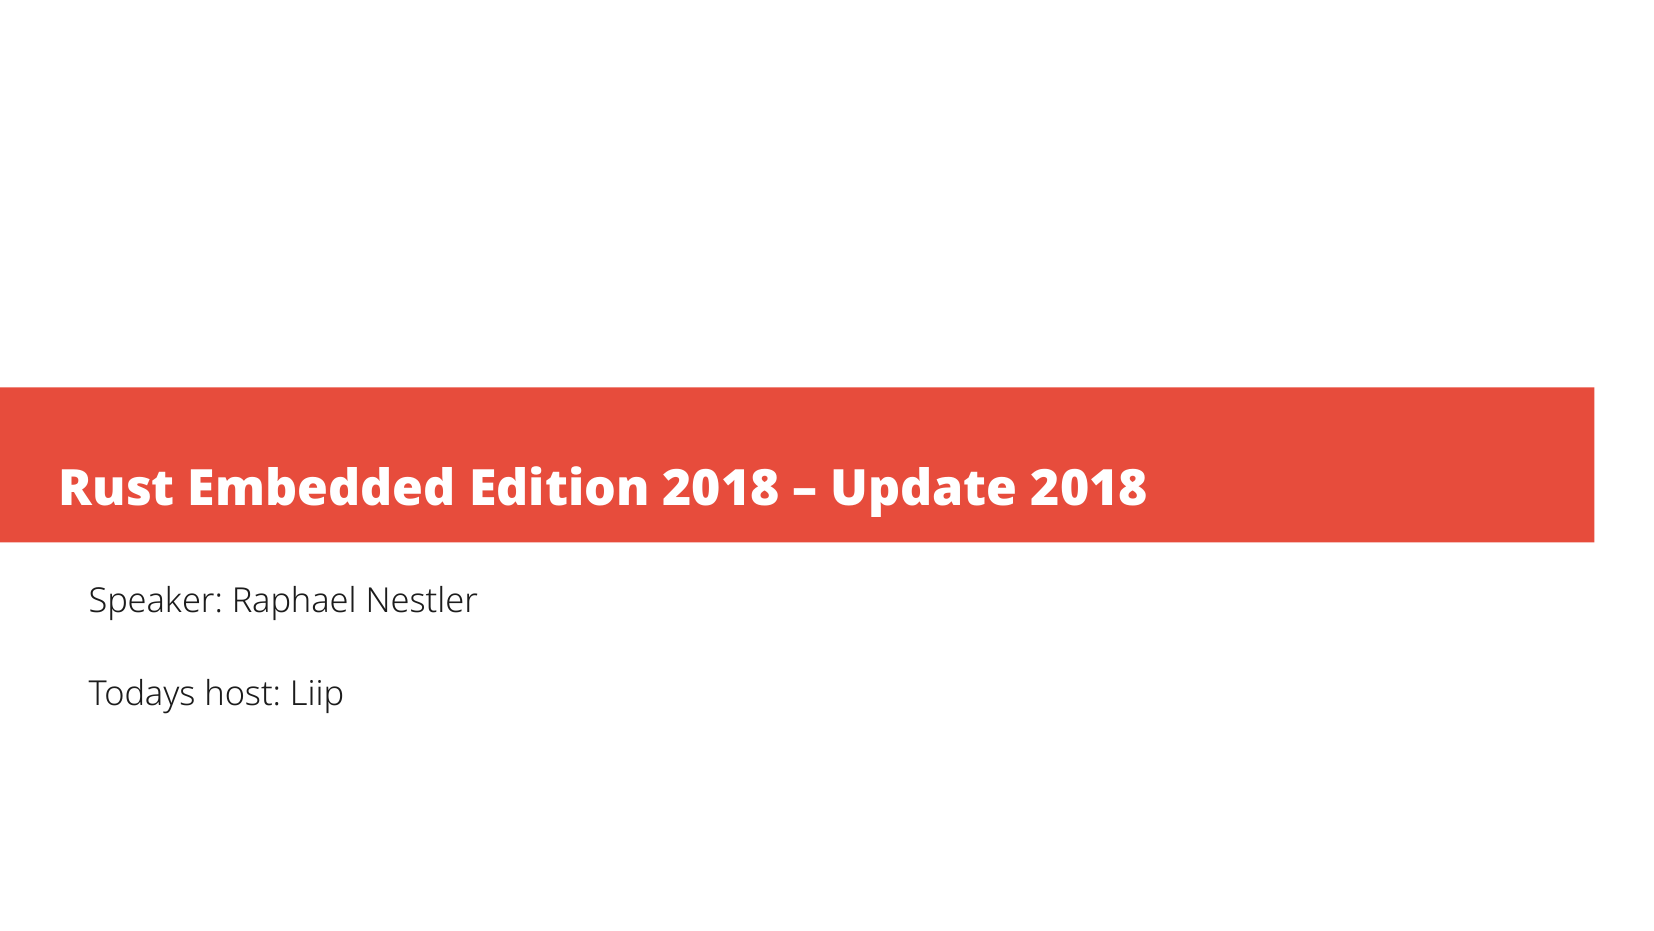

# Rust Embedded Edition 2018 – Update 2018
Speaker: Raphael Nestler
Todays host: Liip